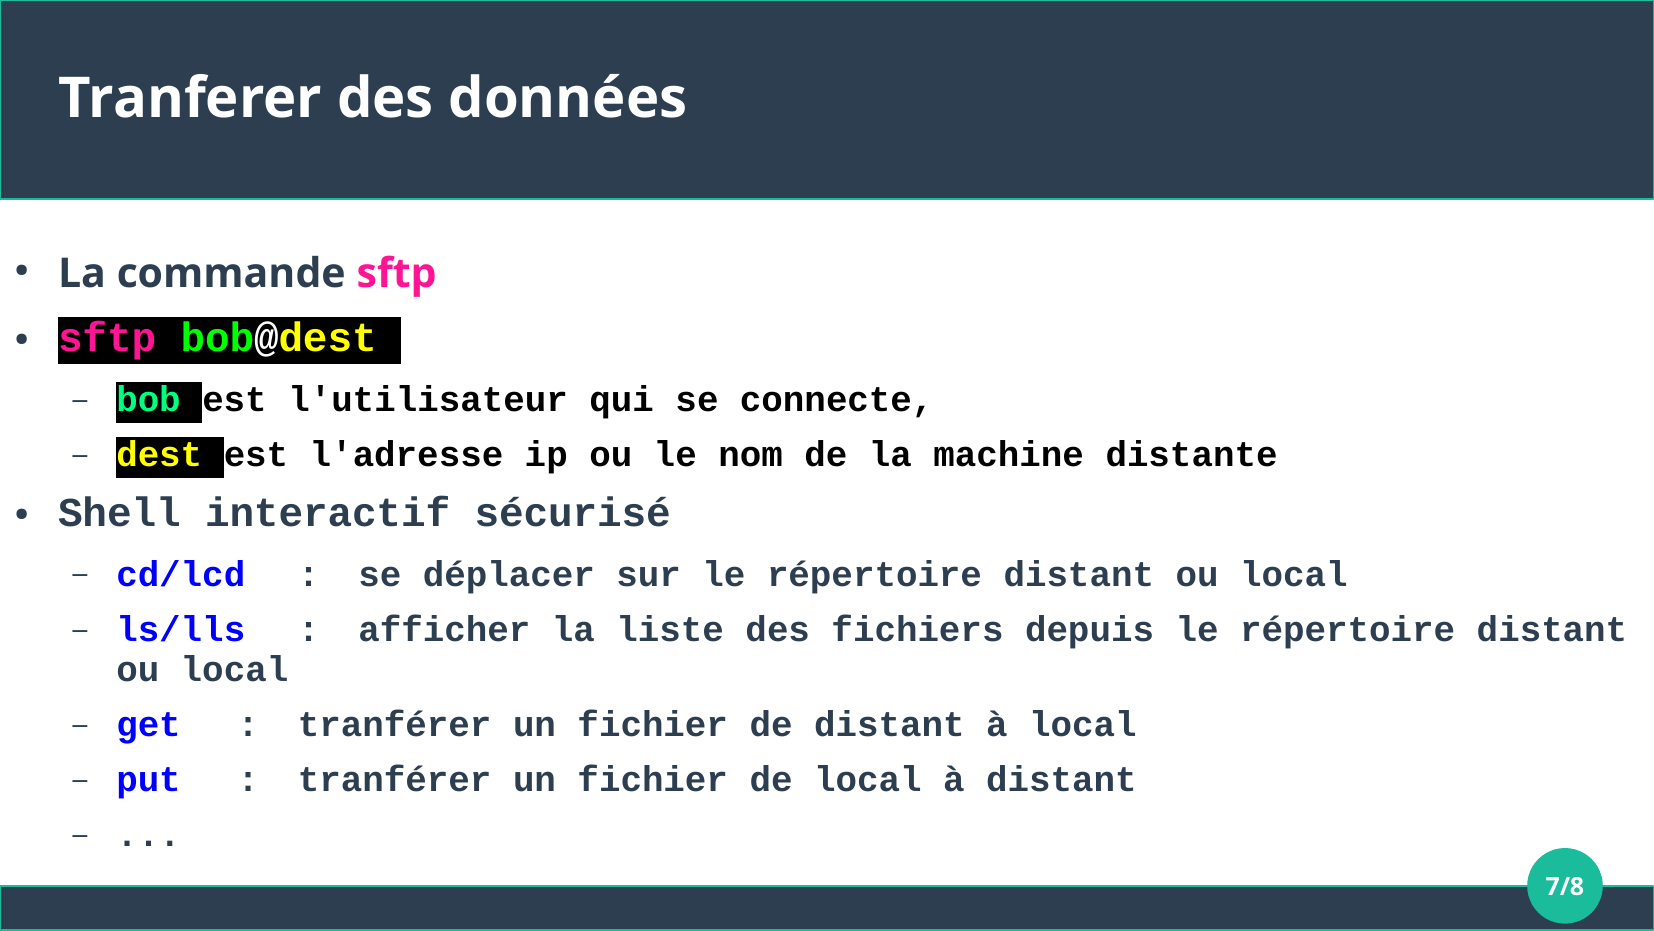

# Tranferer des données
La commande sftp
sftp bob@dest
bob est l'utilisateur qui se connecte,
dest est l'adresse ip ou le nom de la machine distante
Shell interactif sécurisé
cd/lcd	:	se déplacer sur le répertoire distant ou local
ls/lls	:	afficher la liste des fichiers depuis le répertoire distant ou local
get	:	tranférer un fichier de distant à local
put	:	tranférer un fichier de local à distant
...
7